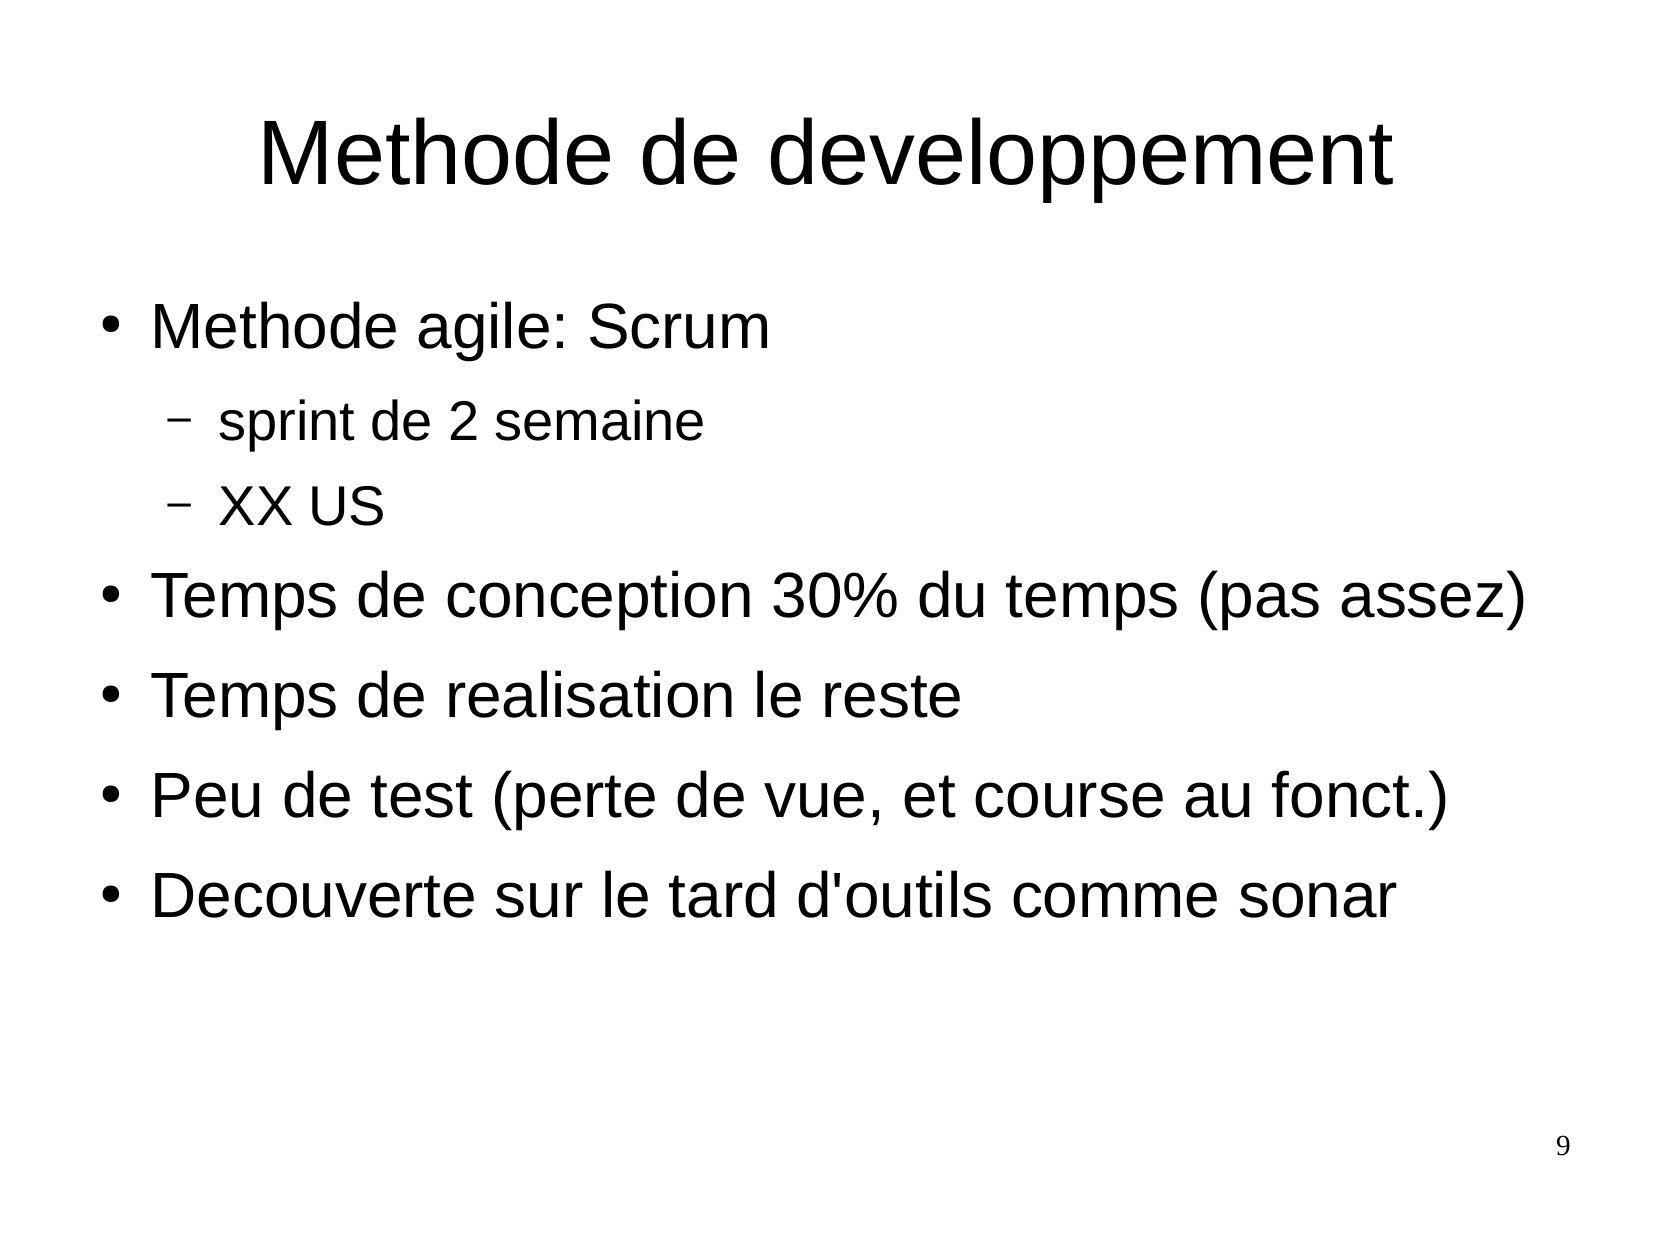

# Methode de developpement
Methode agile: Scrum
sprint de 2 semaine
XX US
Temps de conception 30% du temps (pas assez)
Temps de realisation le reste
Peu de test (perte de vue, et course au fonct.)
Decouverte sur le tard d'outils comme sonar
9